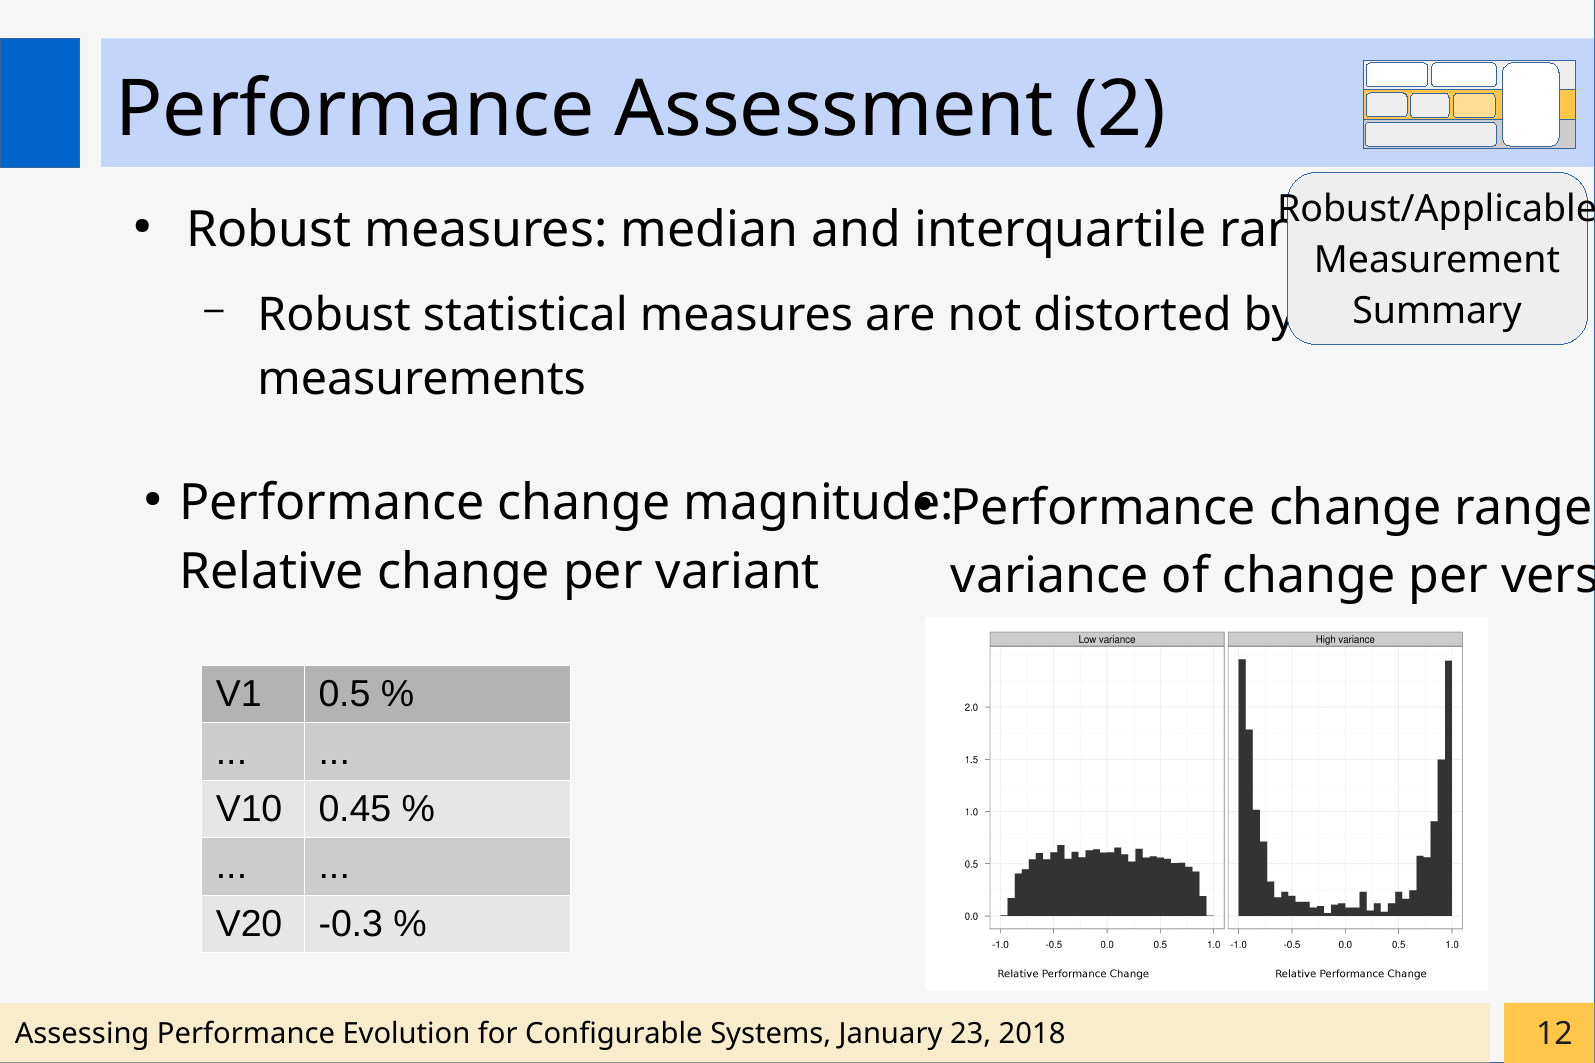

# Performance Assessment (2)
Robust/Applicable
Measurement
Summary
Robust measures: median and interquartile range
Robust statistical measures are not distorted by extreme measurements
Performance change magnitude:
Relative change per variant
Performance change range:
variance of change per version
| V1 | 0.5 % |
| --- | --- |
| ... | ... |
| V10 | 0.45 % |
| ... | ... |
| V20 | -0.3 % |